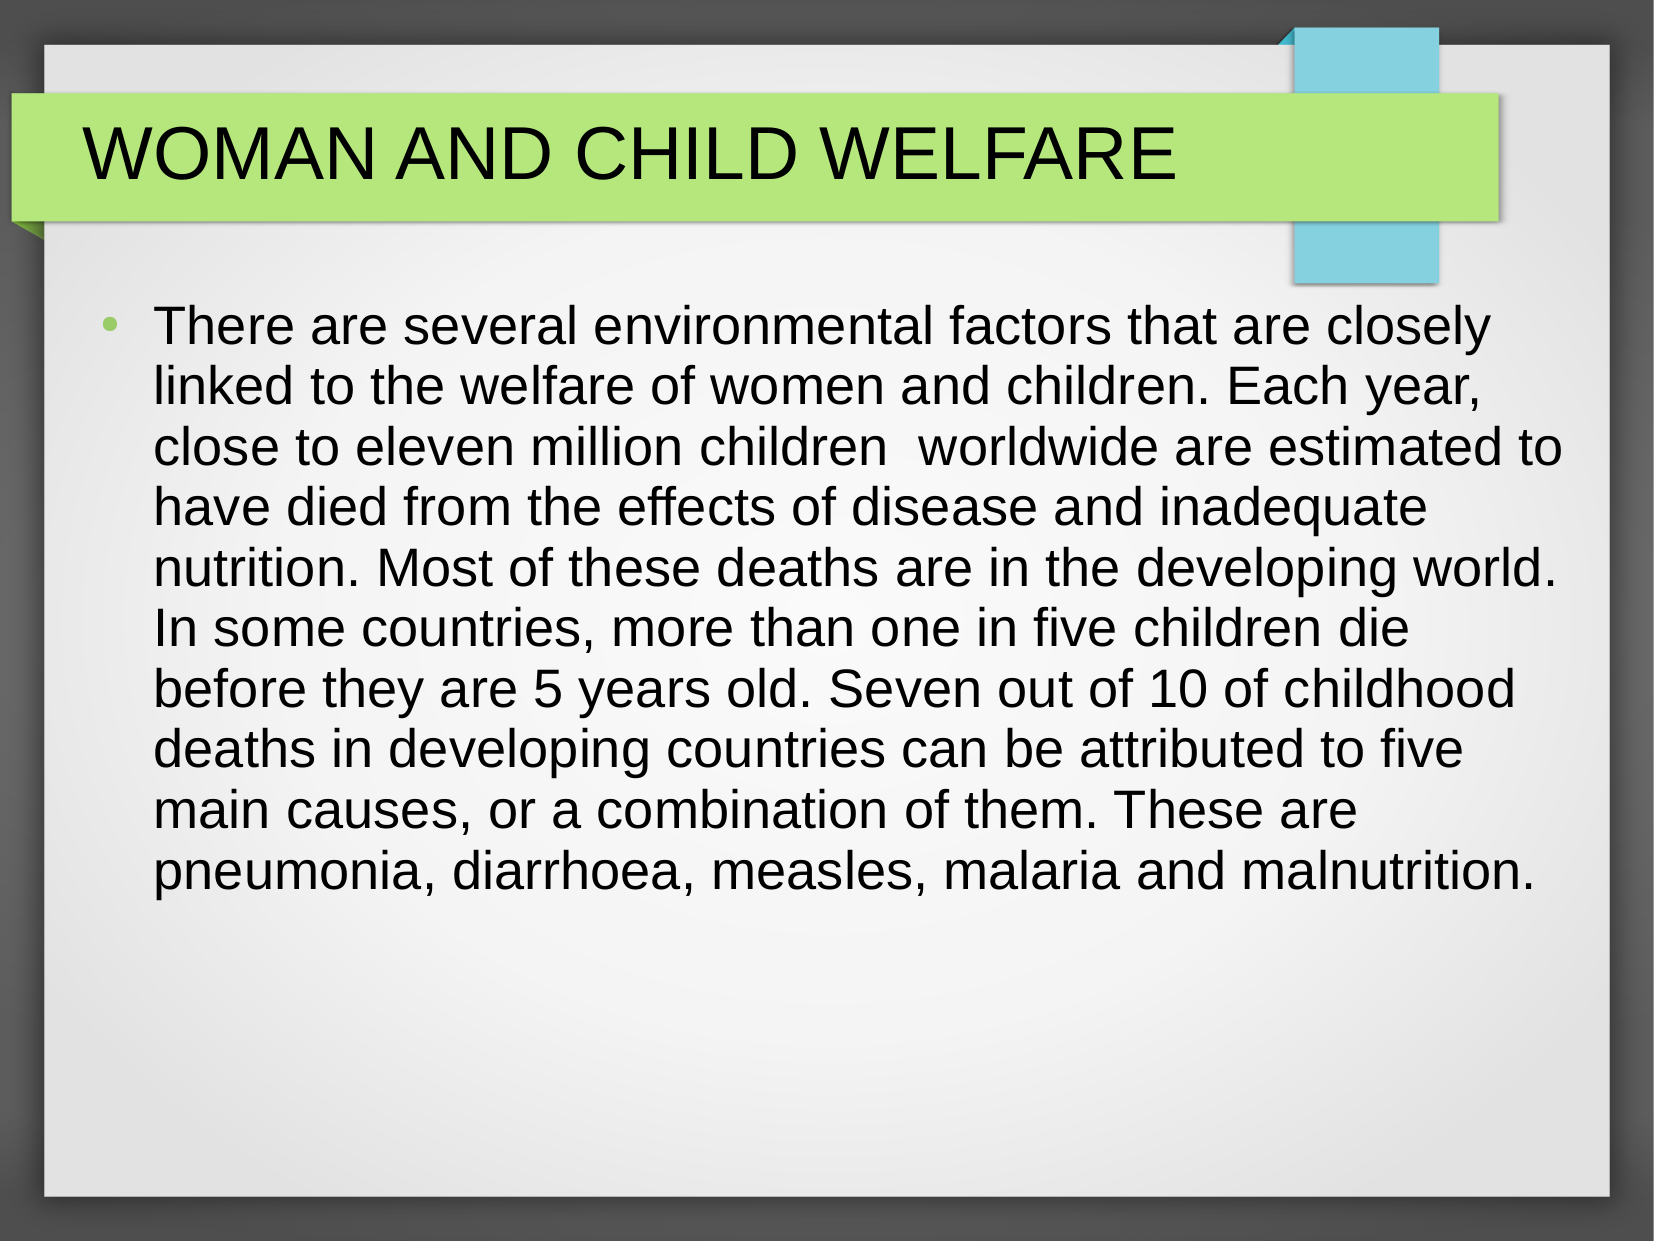

# WOMAN AND CHILD WELFARE
There are several environmental factors that are closely linked to the welfare of women and children. Each year, close to eleven million children worldwide are estimated to have died from the effects of disease and inadequate nutrition. Most of these deaths are in the developing world. In some countries, more than one in five children die before they are 5 years old. Seven out of 10 of childhood deaths in developing countries can be attributed to five main causes, or a combination of them. These are pneumonia, diarrhoea, measles, malaria and malnutrition.